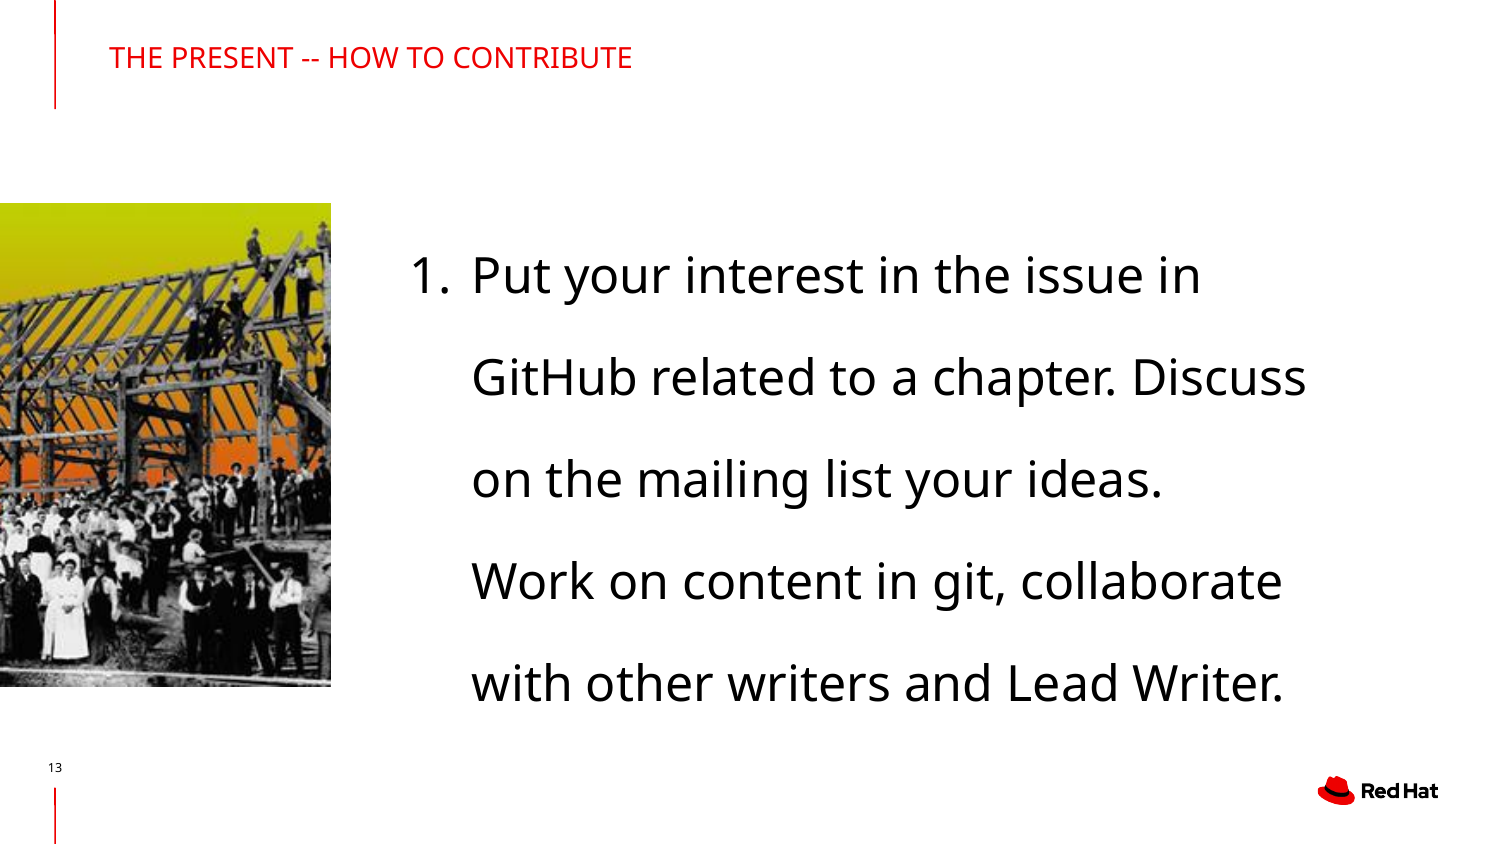

# THE PRESENT -- HOW TO CONTRIBUTE
Put your interest in the issue in GitHub related to a chapter. Discuss on the mailing list your ideas.
Work on content in git, collaborate with other writers and Lead Writer.